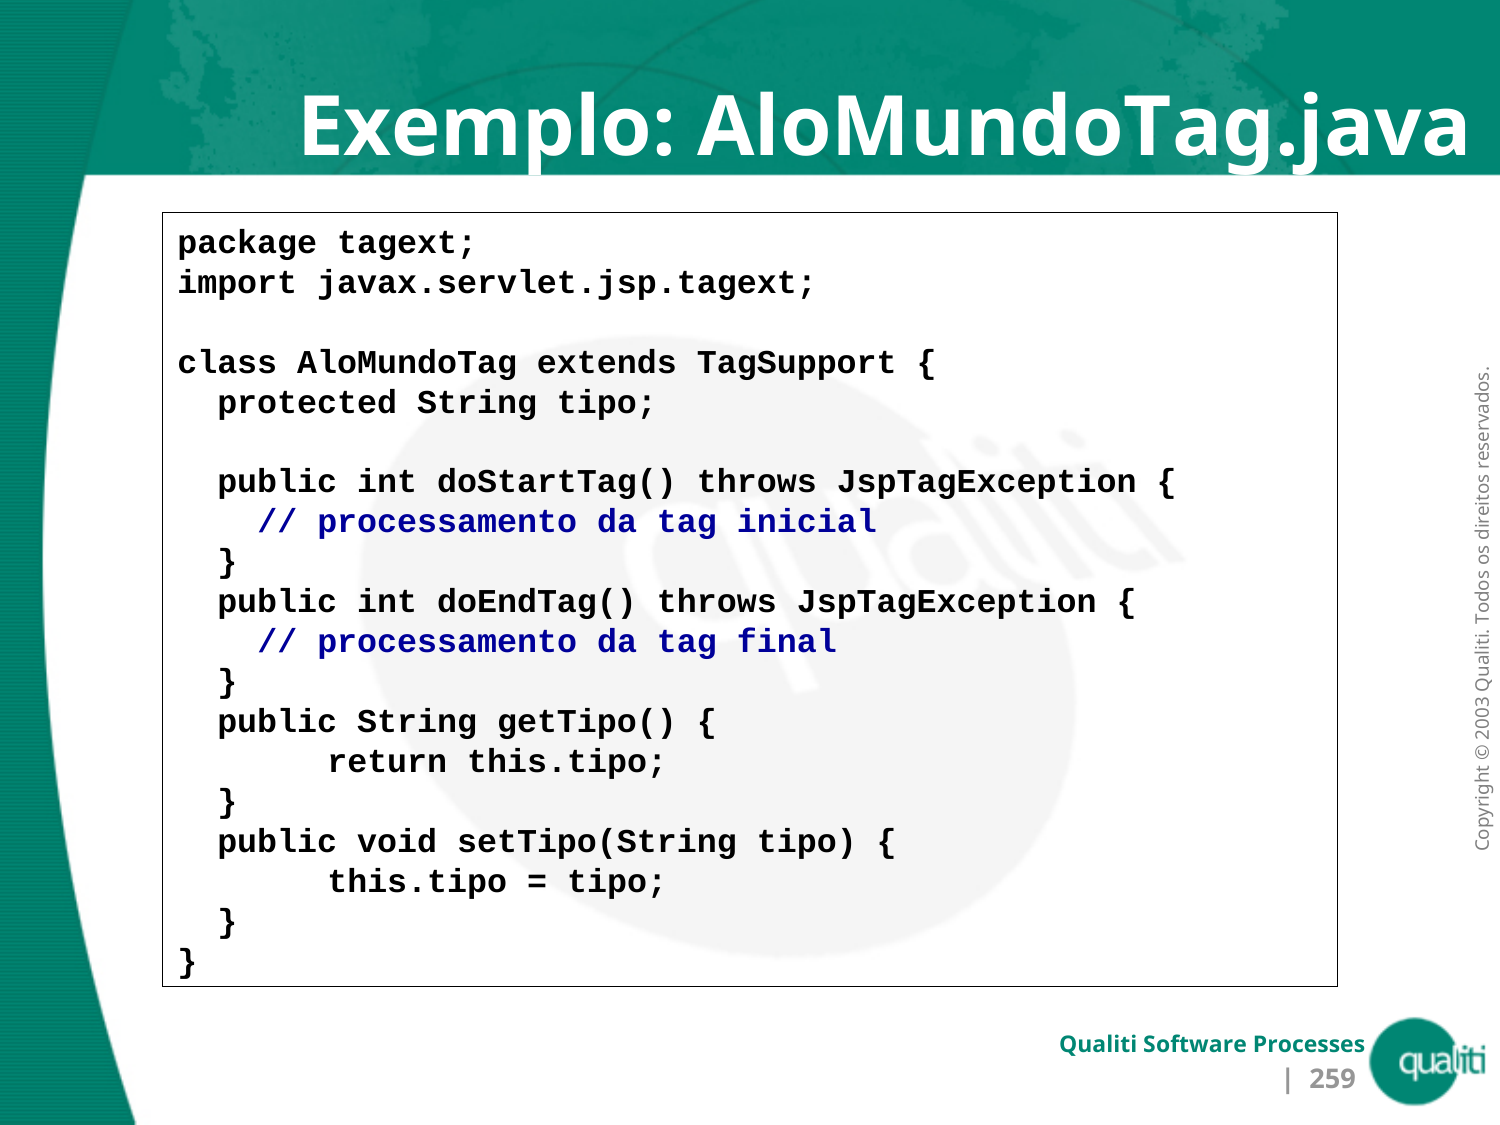

# Exemplo: AloMundoTag.java
package tagext;
import javax.servlet.jsp.tagext;
class AloMundoTag extends TagSupport {
 protected String tipo;
 public int doStartTag() throws JspTagException {
 // processamento da tag inicial
 }
 public int doEndTag() throws JspTagException {
 // processamento da tag final
 }
 public String getTipo() {
	return this.tipo;
 }
 public void setTipo(String tipo) {
	this.tipo = tipo;
 }
}